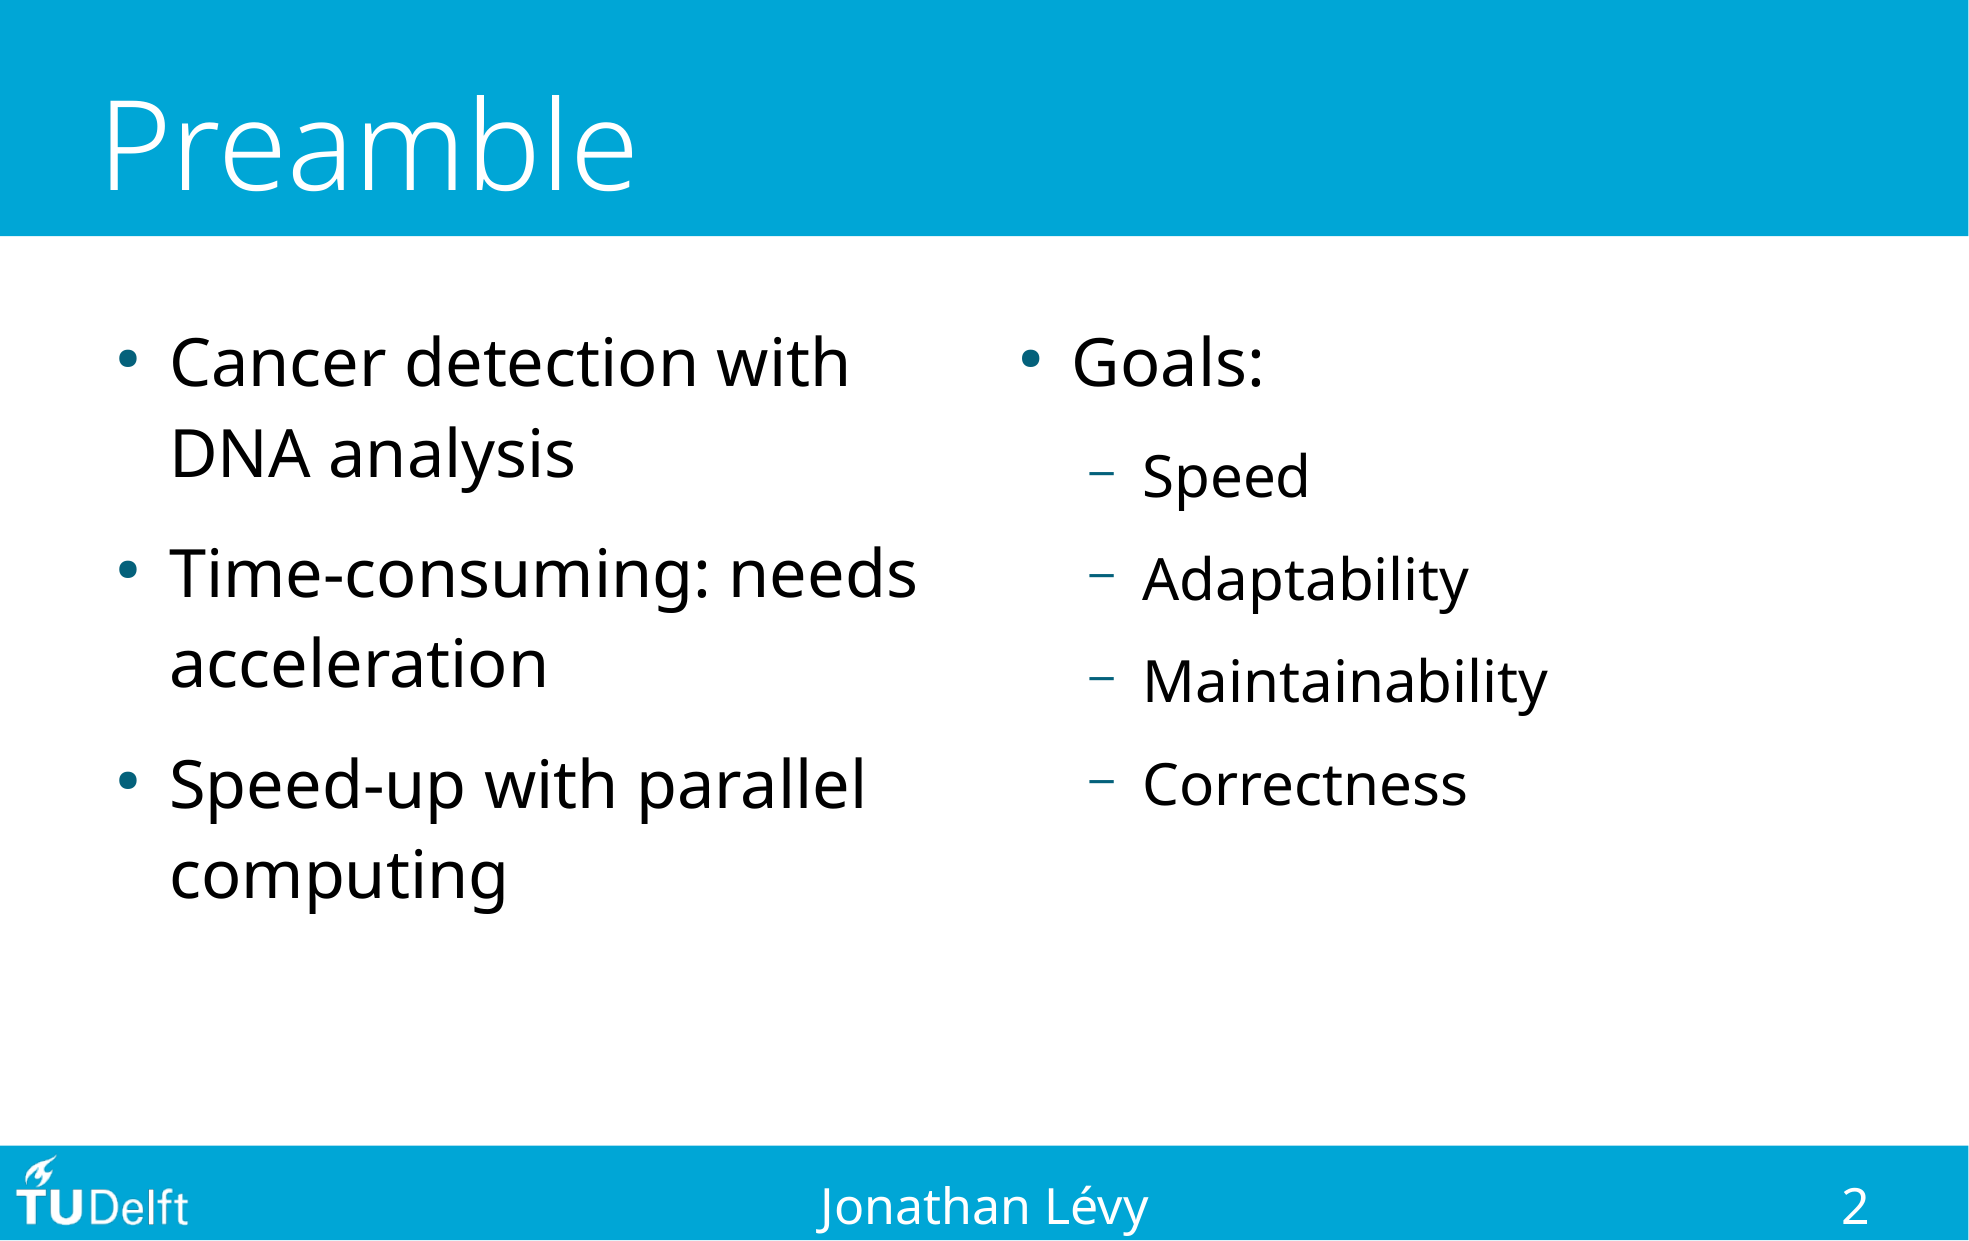

# Preamble
Cancer detection with DNA analysis
Time-consuming: needs acceleration
Speed-up with parallel computing
Goals:
Speed
Adaptability
Maintainability
Correctness
Jonathan Lévy
2